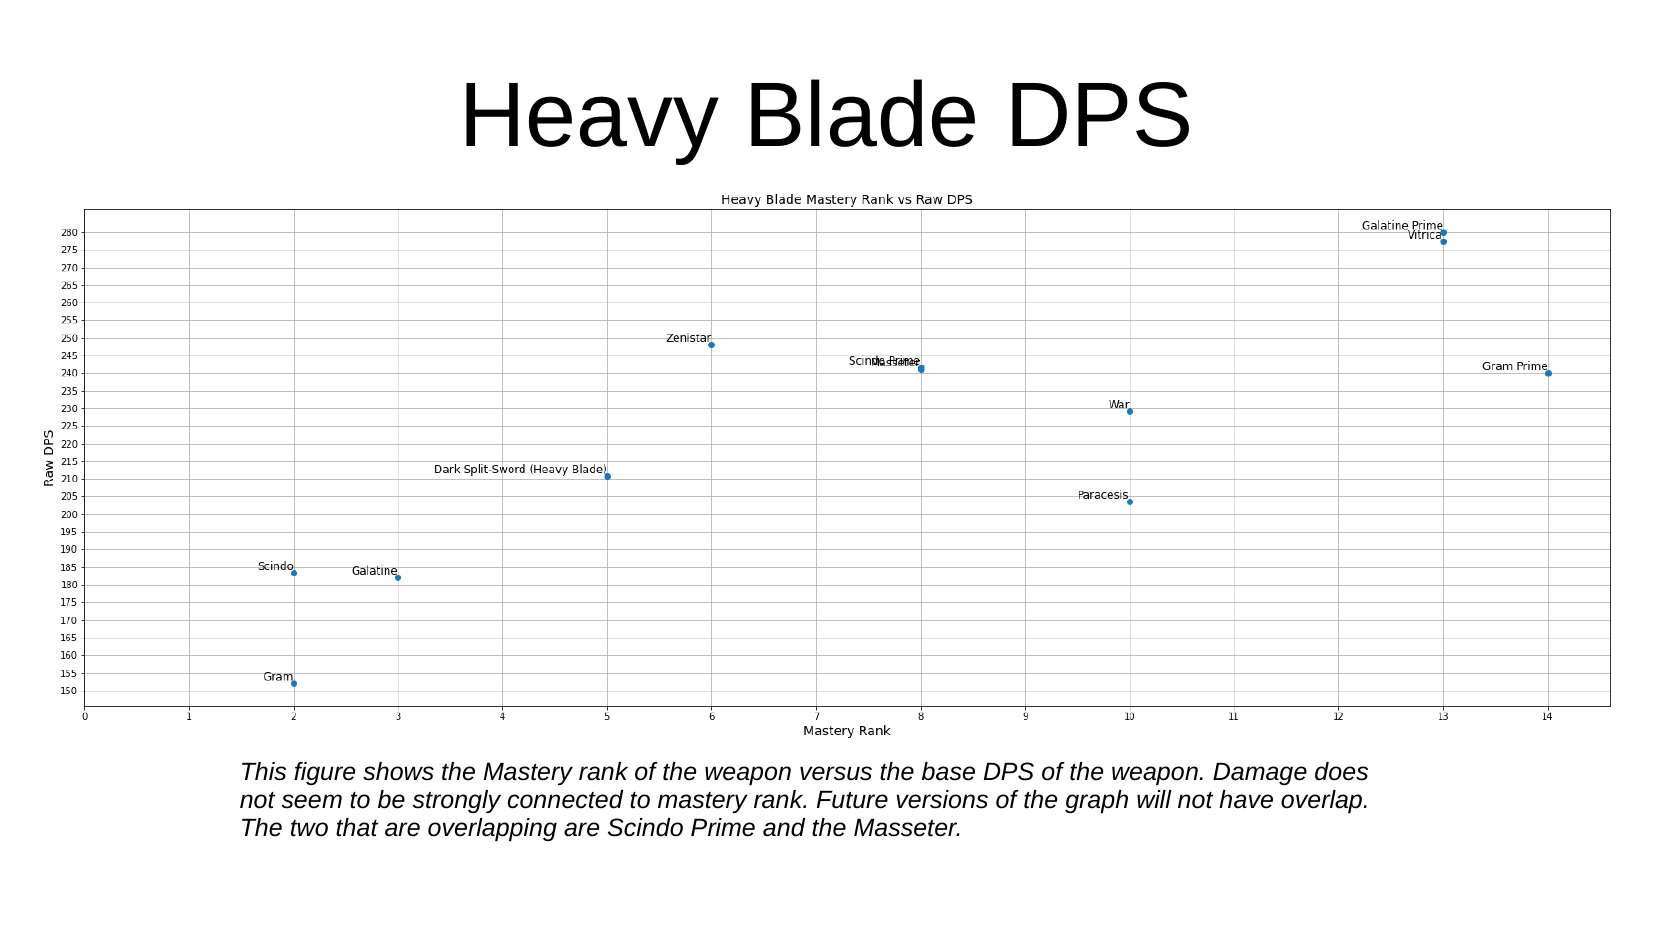

# Heavy Blade DPS
This figure shows the Mastery rank of the weapon versus the base DPS of the weapon. Damage does not seem to be strongly connected to mastery rank. Future versions of the graph will not have overlap. The two that are overlapping are Scindo Prime and the Masseter.